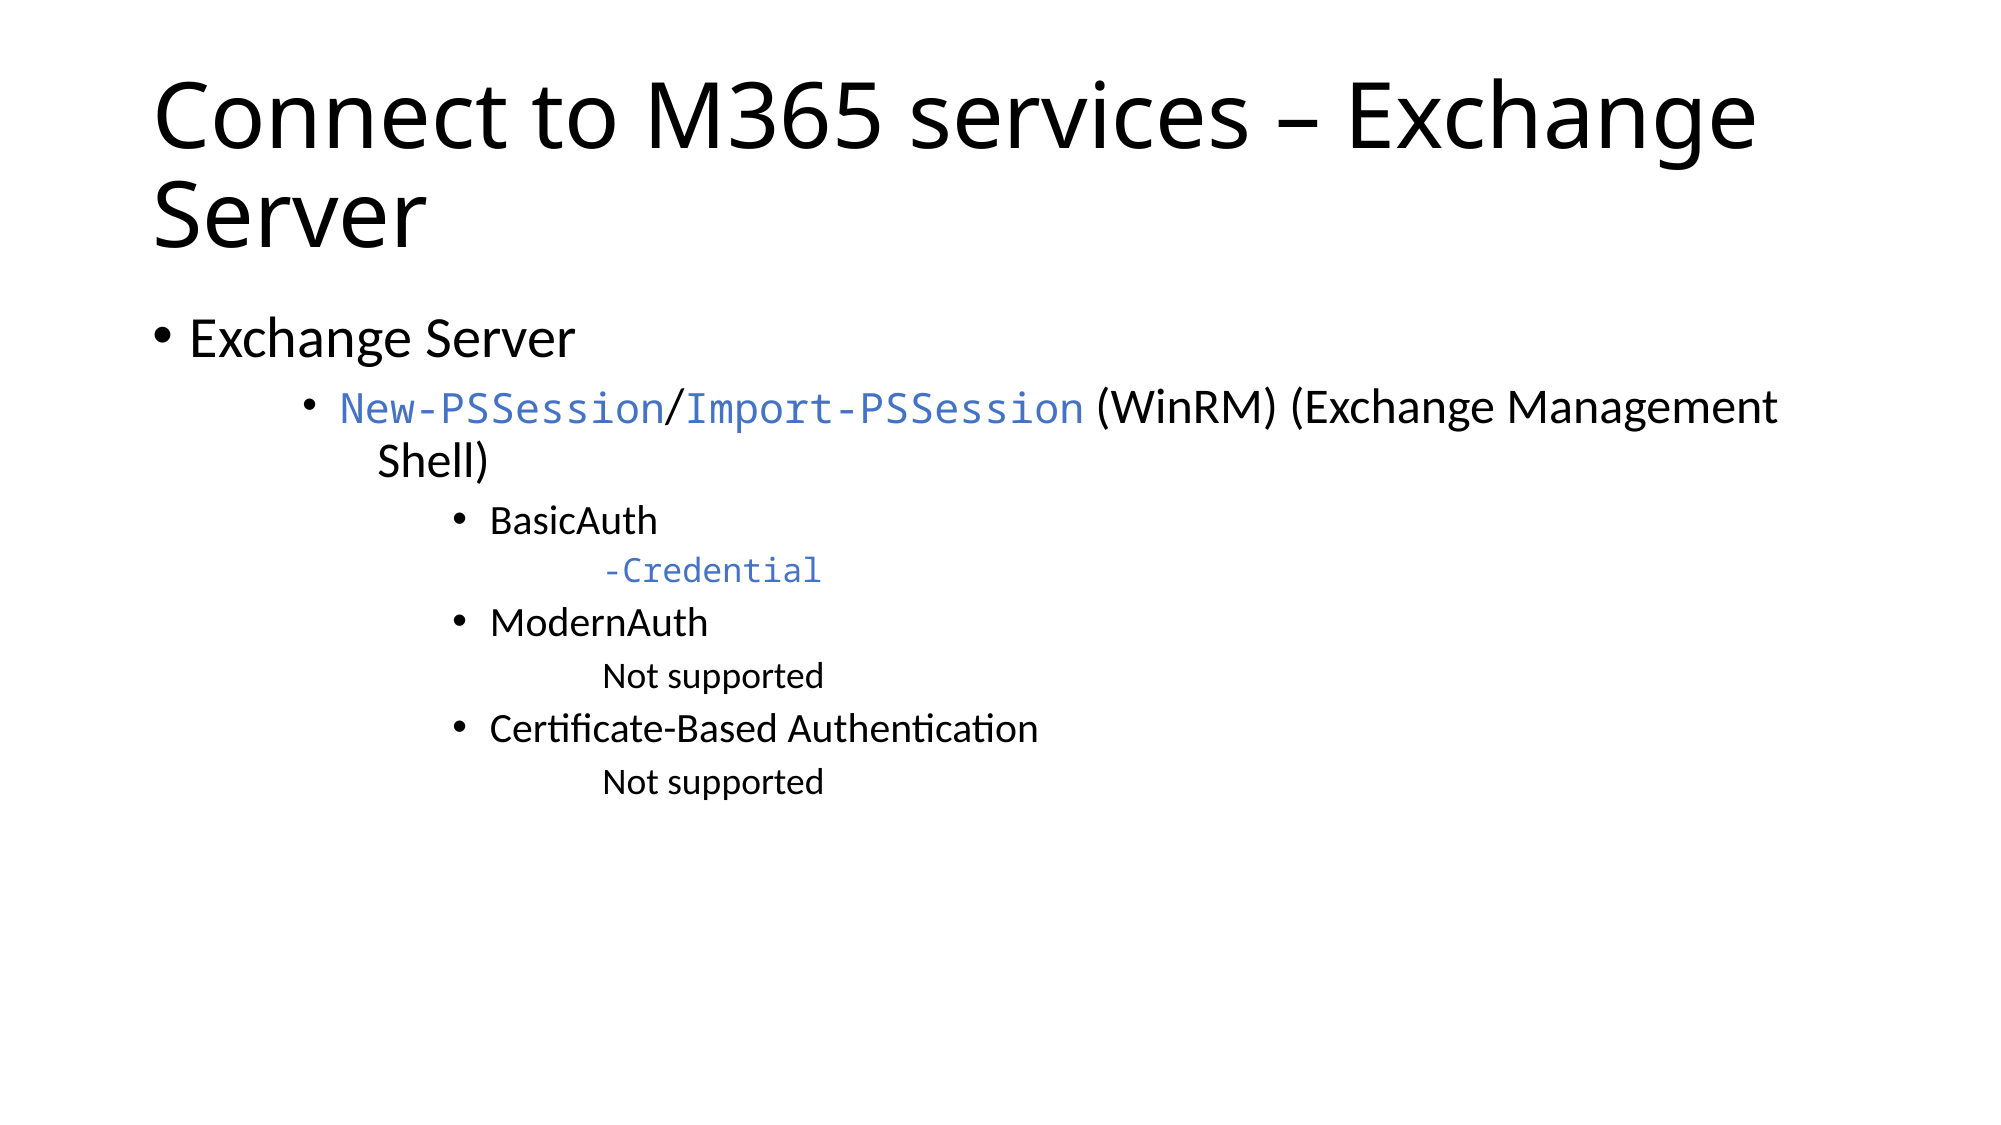

# Connect to M365 services – Exchange Server
Exchange Server
New-PSSession/Import-PSSession (WinRM) (Exchange Management Shell)
BasicAuth
-Credential
ModernAuth
Not supported
Certificate-Based Authentication
Not supported